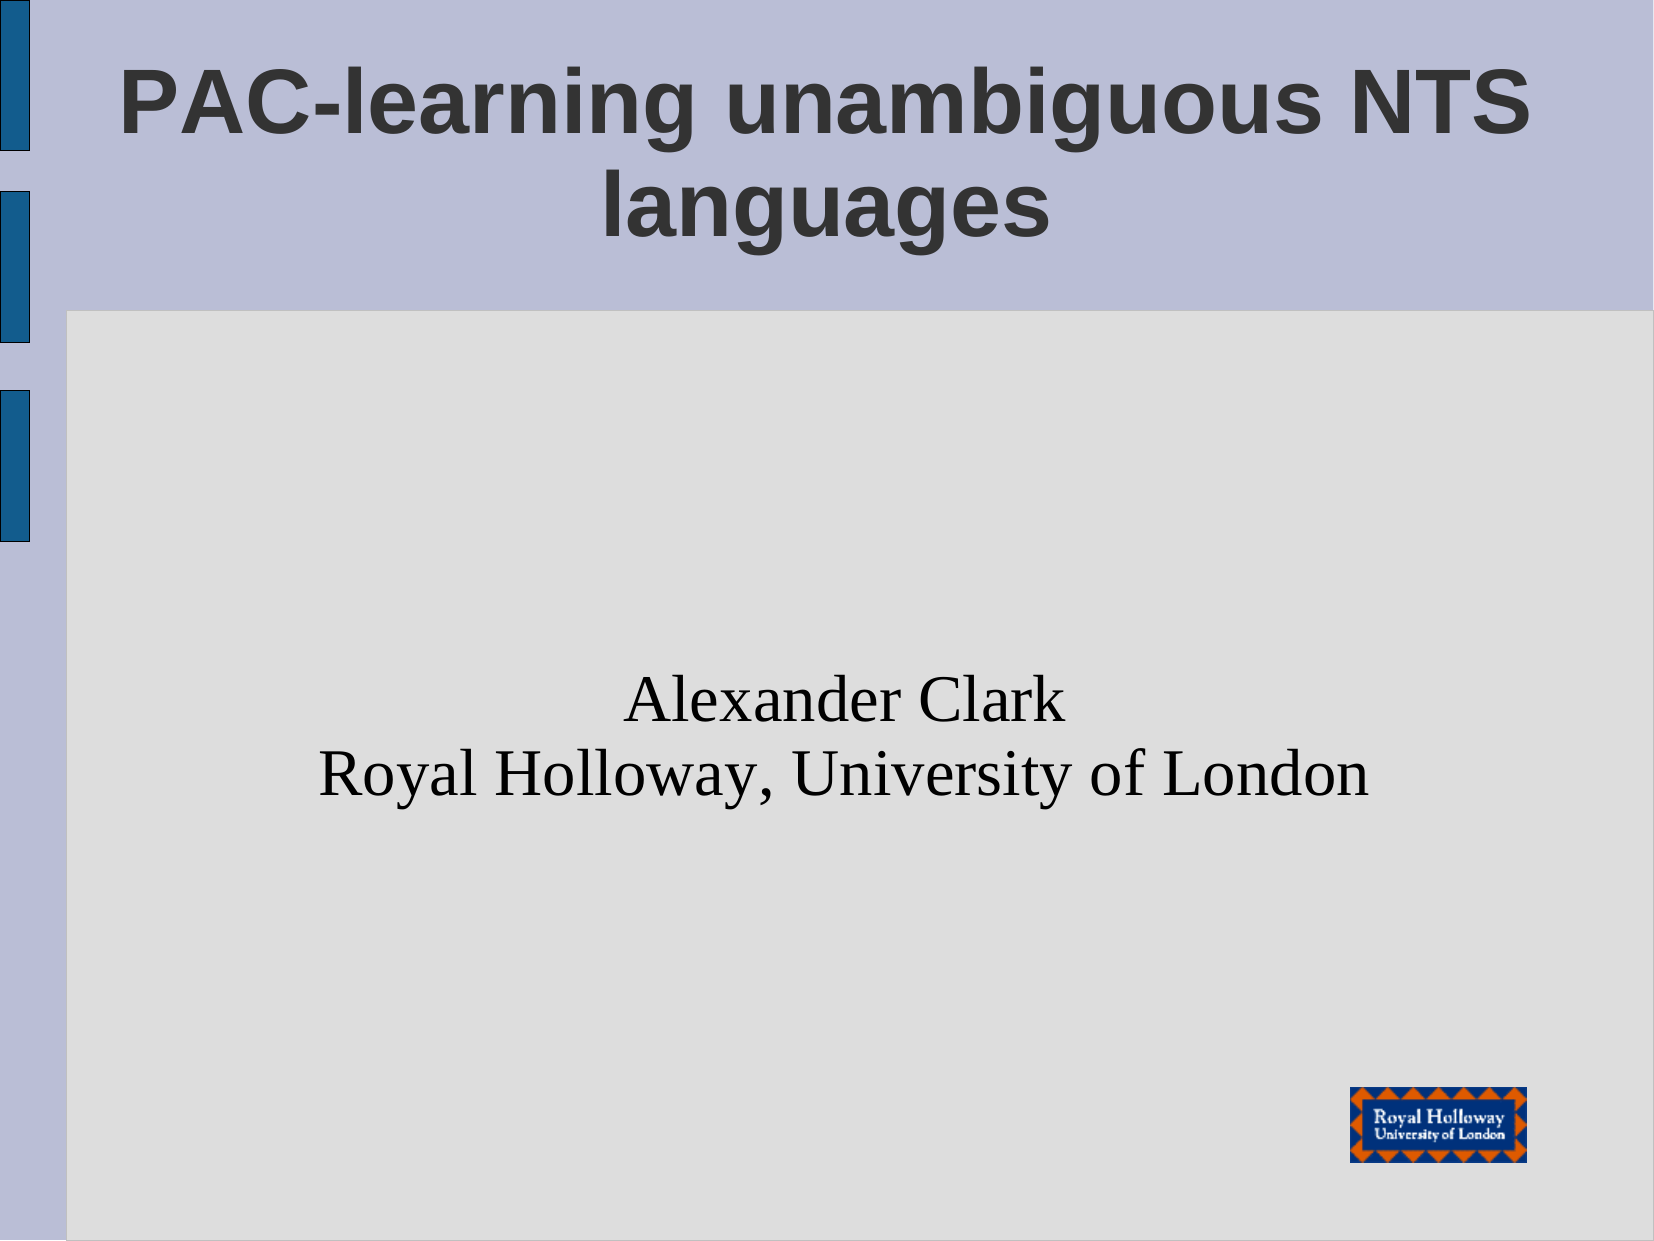

# PAC-learning unambiguous NTS languages
Alexander Clark
Royal Holloway, University of London